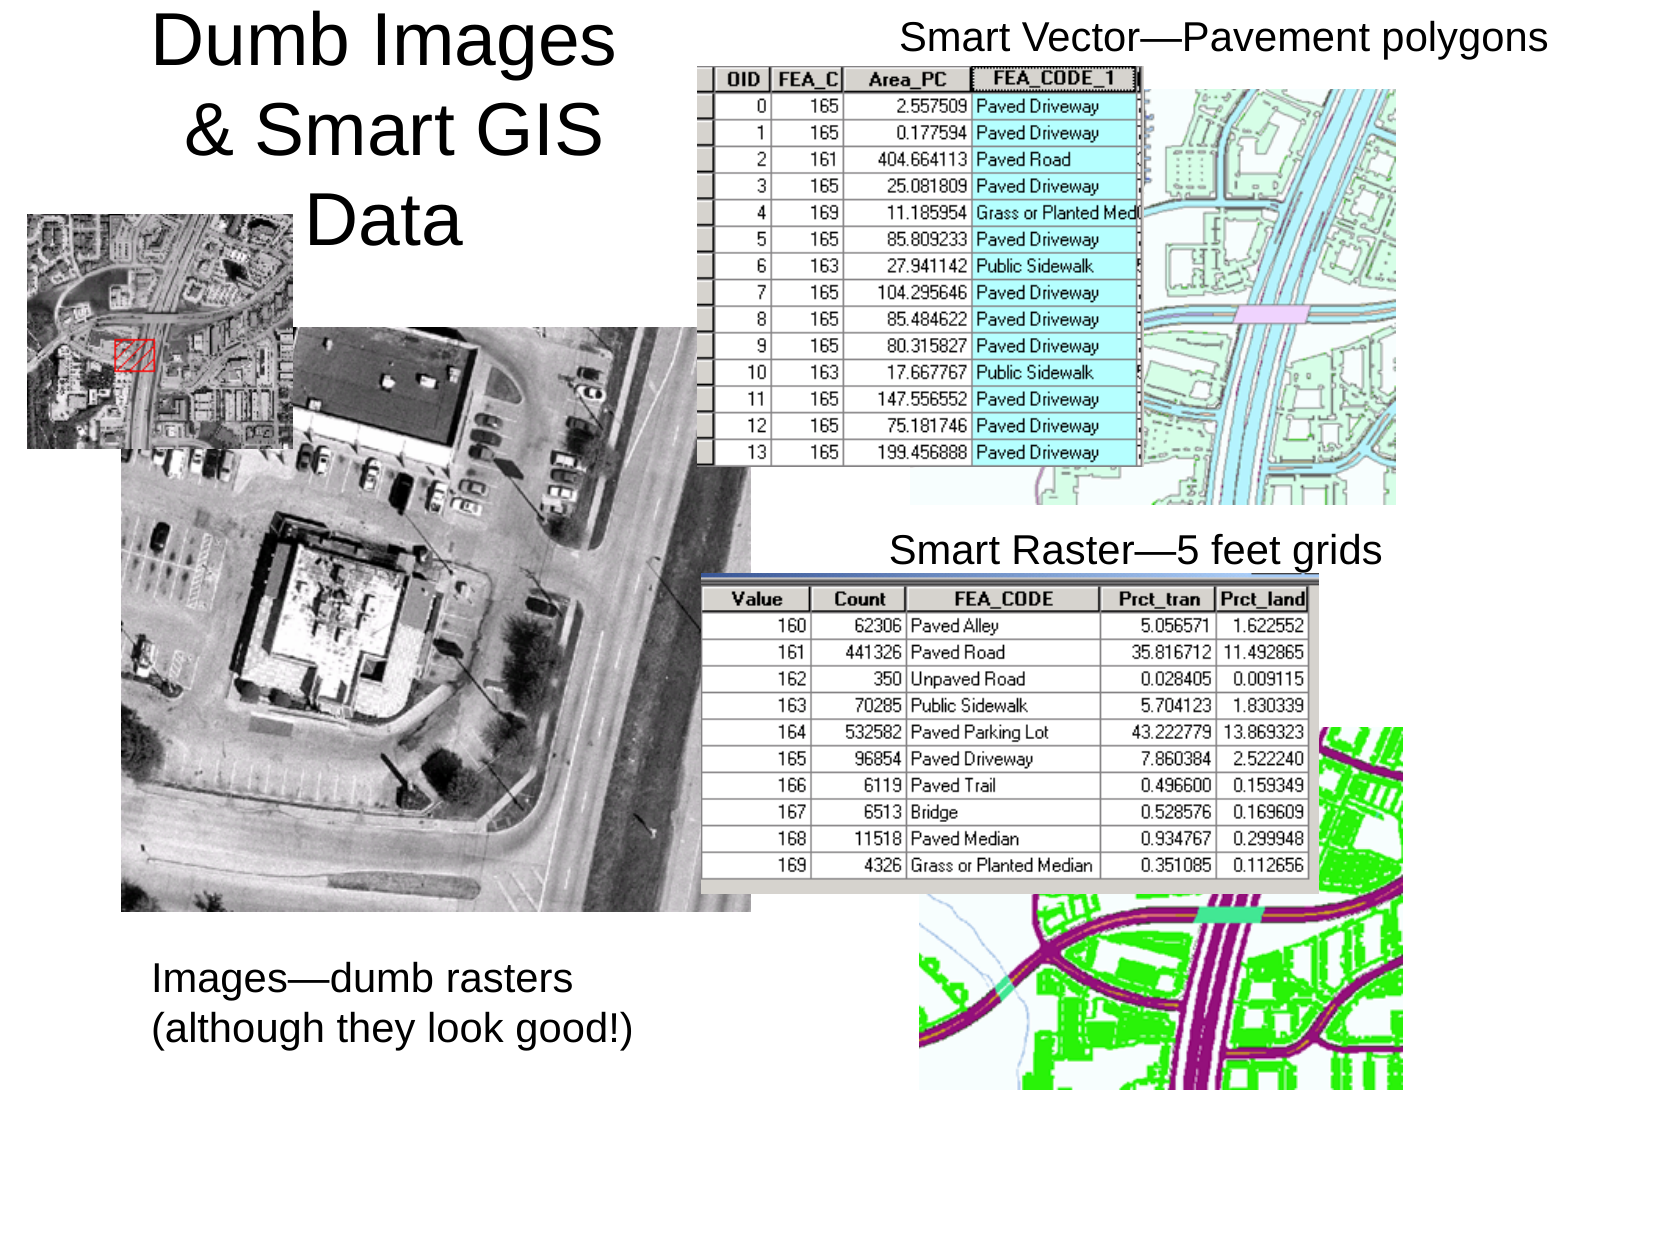

Smart Vector—Pavement polygons
# Dumb Images & Smart GIS Data
Smart Raster—5 feet grids
Images—dumb rasters
(although they look good!)